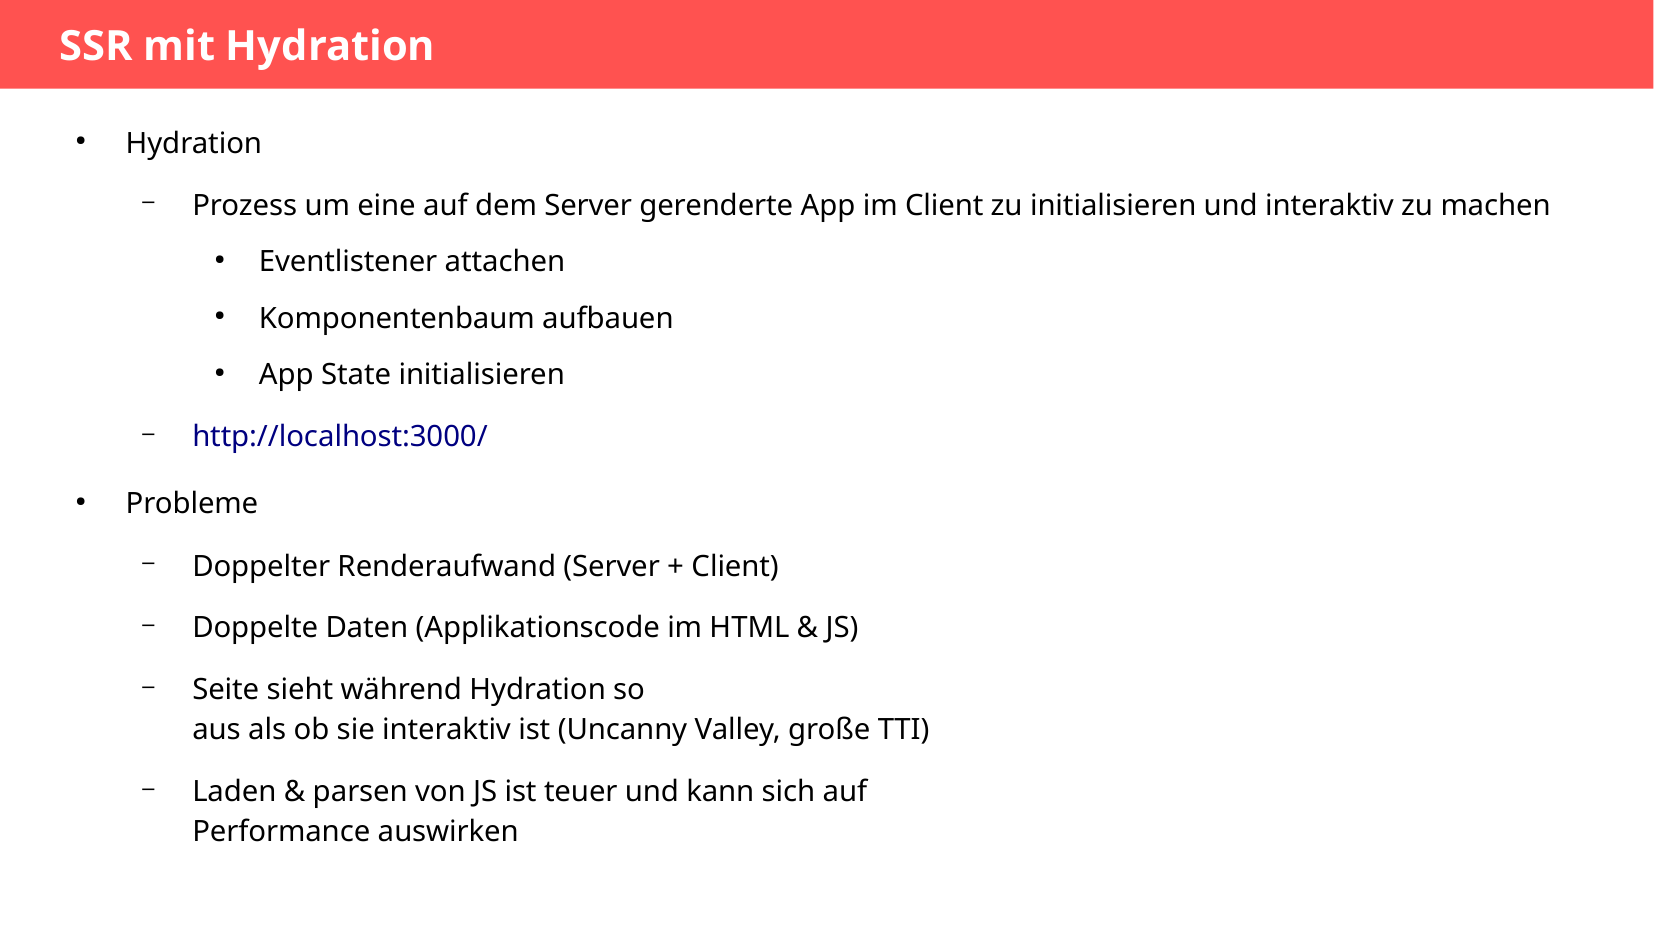

SSR mit Hydration
# Hydration
Prozess um eine auf dem Server gerenderte App im Client zu initialisieren und interaktiv zu machen
Eventlistener attachen
Komponentenbaum aufbauen
App State initialisieren
http://localhost:3000/
Probleme
Doppelter Renderaufwand (Server + Client)
Doppelte Daten (Applikationscode im HTML & JS)
Seite sieht während Hydration so
aus als ob sie interaktiv ist (Uncanny Valley, große TTI)
Laden & parsen von JS ist teuer und kann sich auf
Performance auswirken